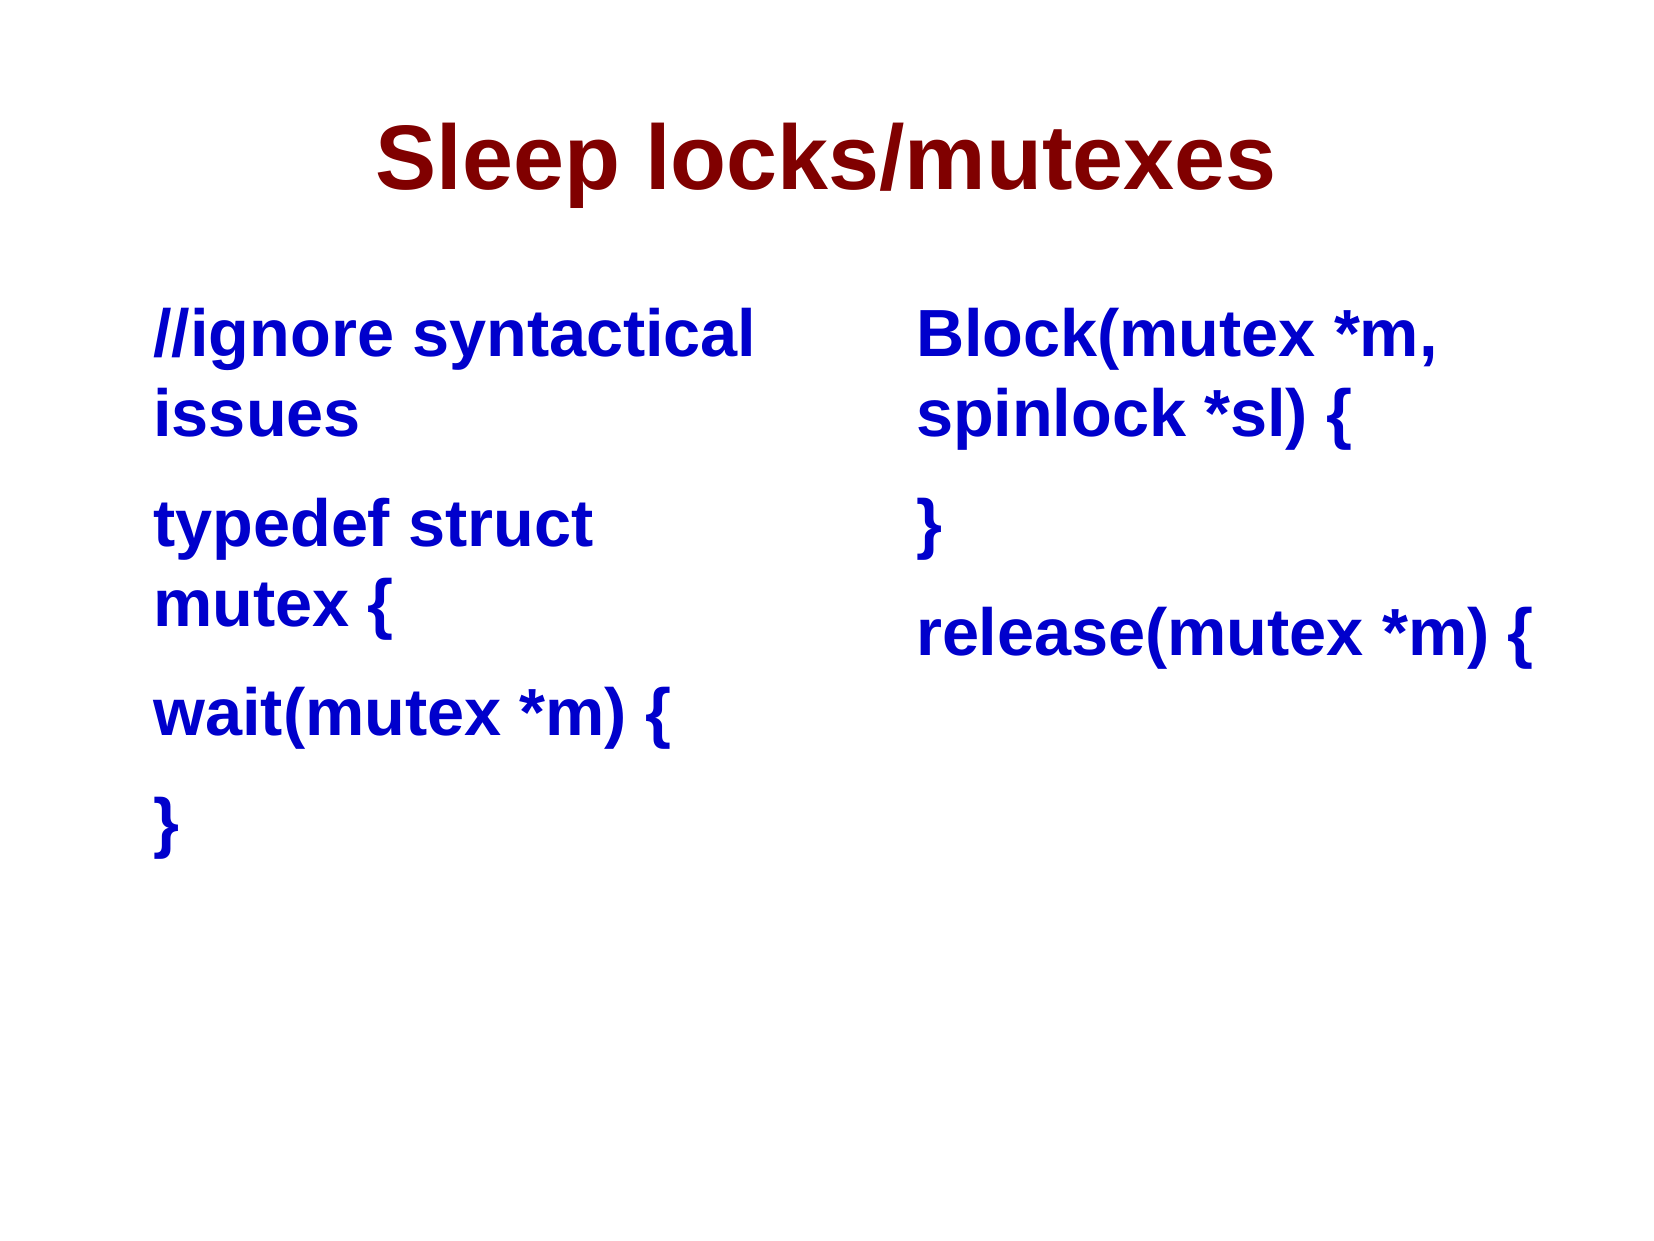

# Sleep locks/mutexes
//ignore syntactical issues
typedef struct mutex {
wait(mutex *m) {
}
Block(mutex *m, spinlock *sl) {
}
release(mutex *m) {